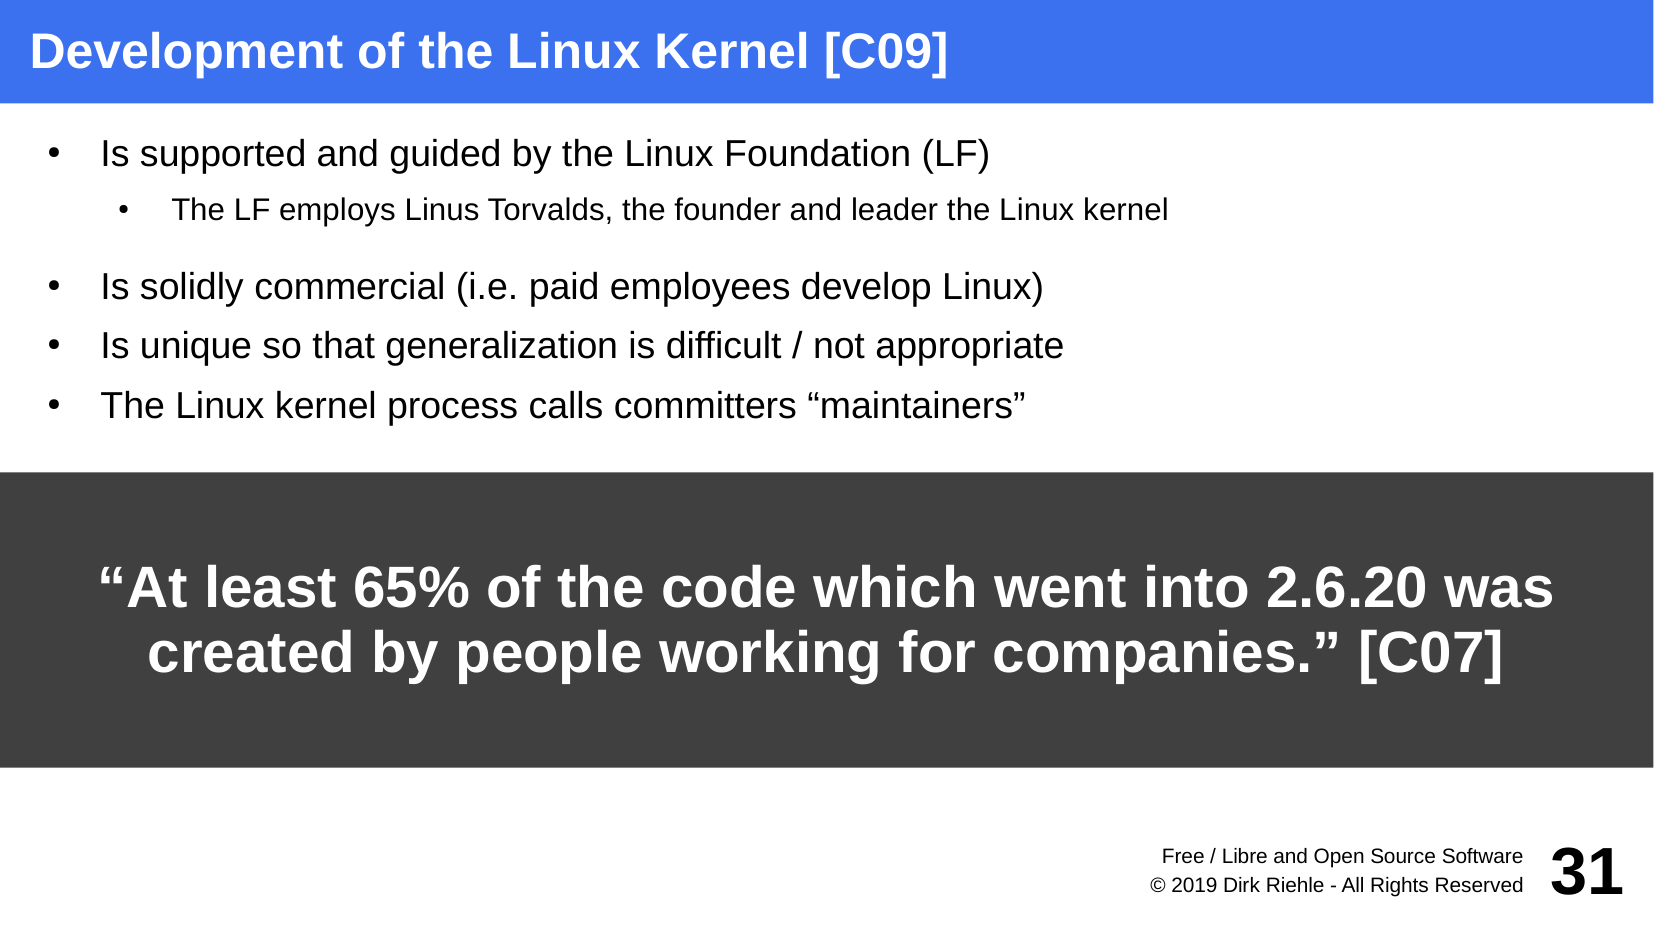

# Development of the Linux Kernel [C09]
Is supported and guided by the Linux Foundation (LF)
The LF employs Linus Torvalds, the founder and leader the Linux kernel
Is solidly commercial (i.e. paid employees develop Linux)
Is unique so that generalization is difficult / not appropriate
The Linux kernel process calls committers “maintainers”
“At least 65% of the code which went into 2.6.20 was created by people working for companies.” [C07]
Free / Libre and Open Source Software
31
© 2019 Dirk Riehle - All Rights Reserved